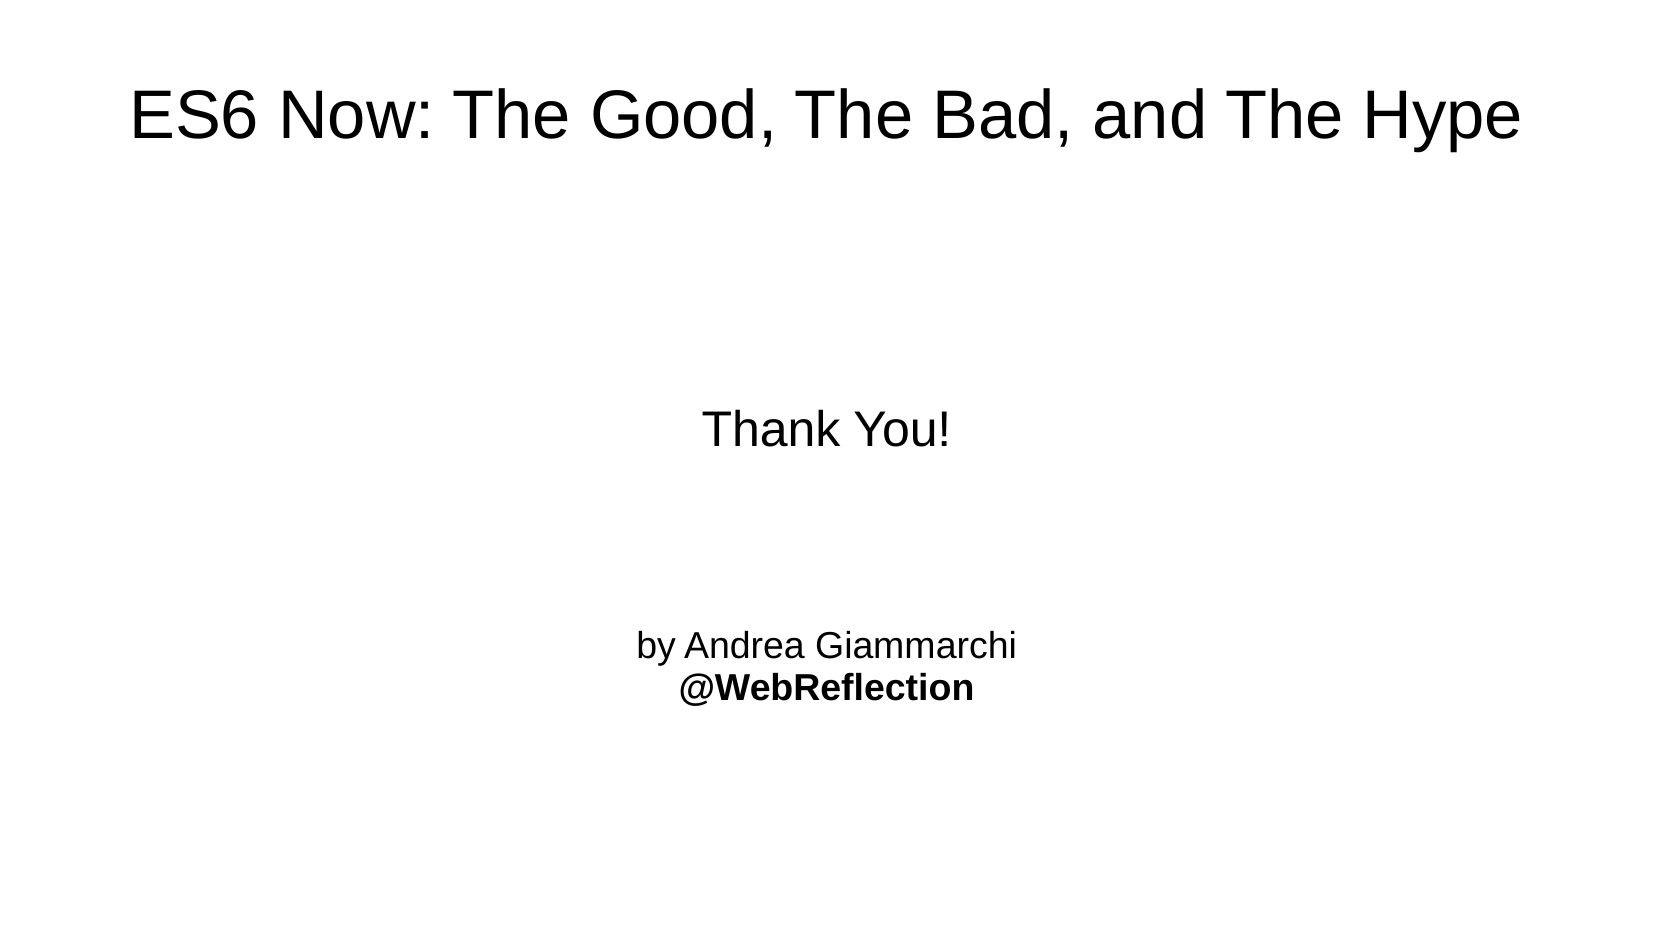

# ES6 Now: The Good, The Bad, and The Hype
Thank You!
by Andrea Giammarchi
@WebReflection